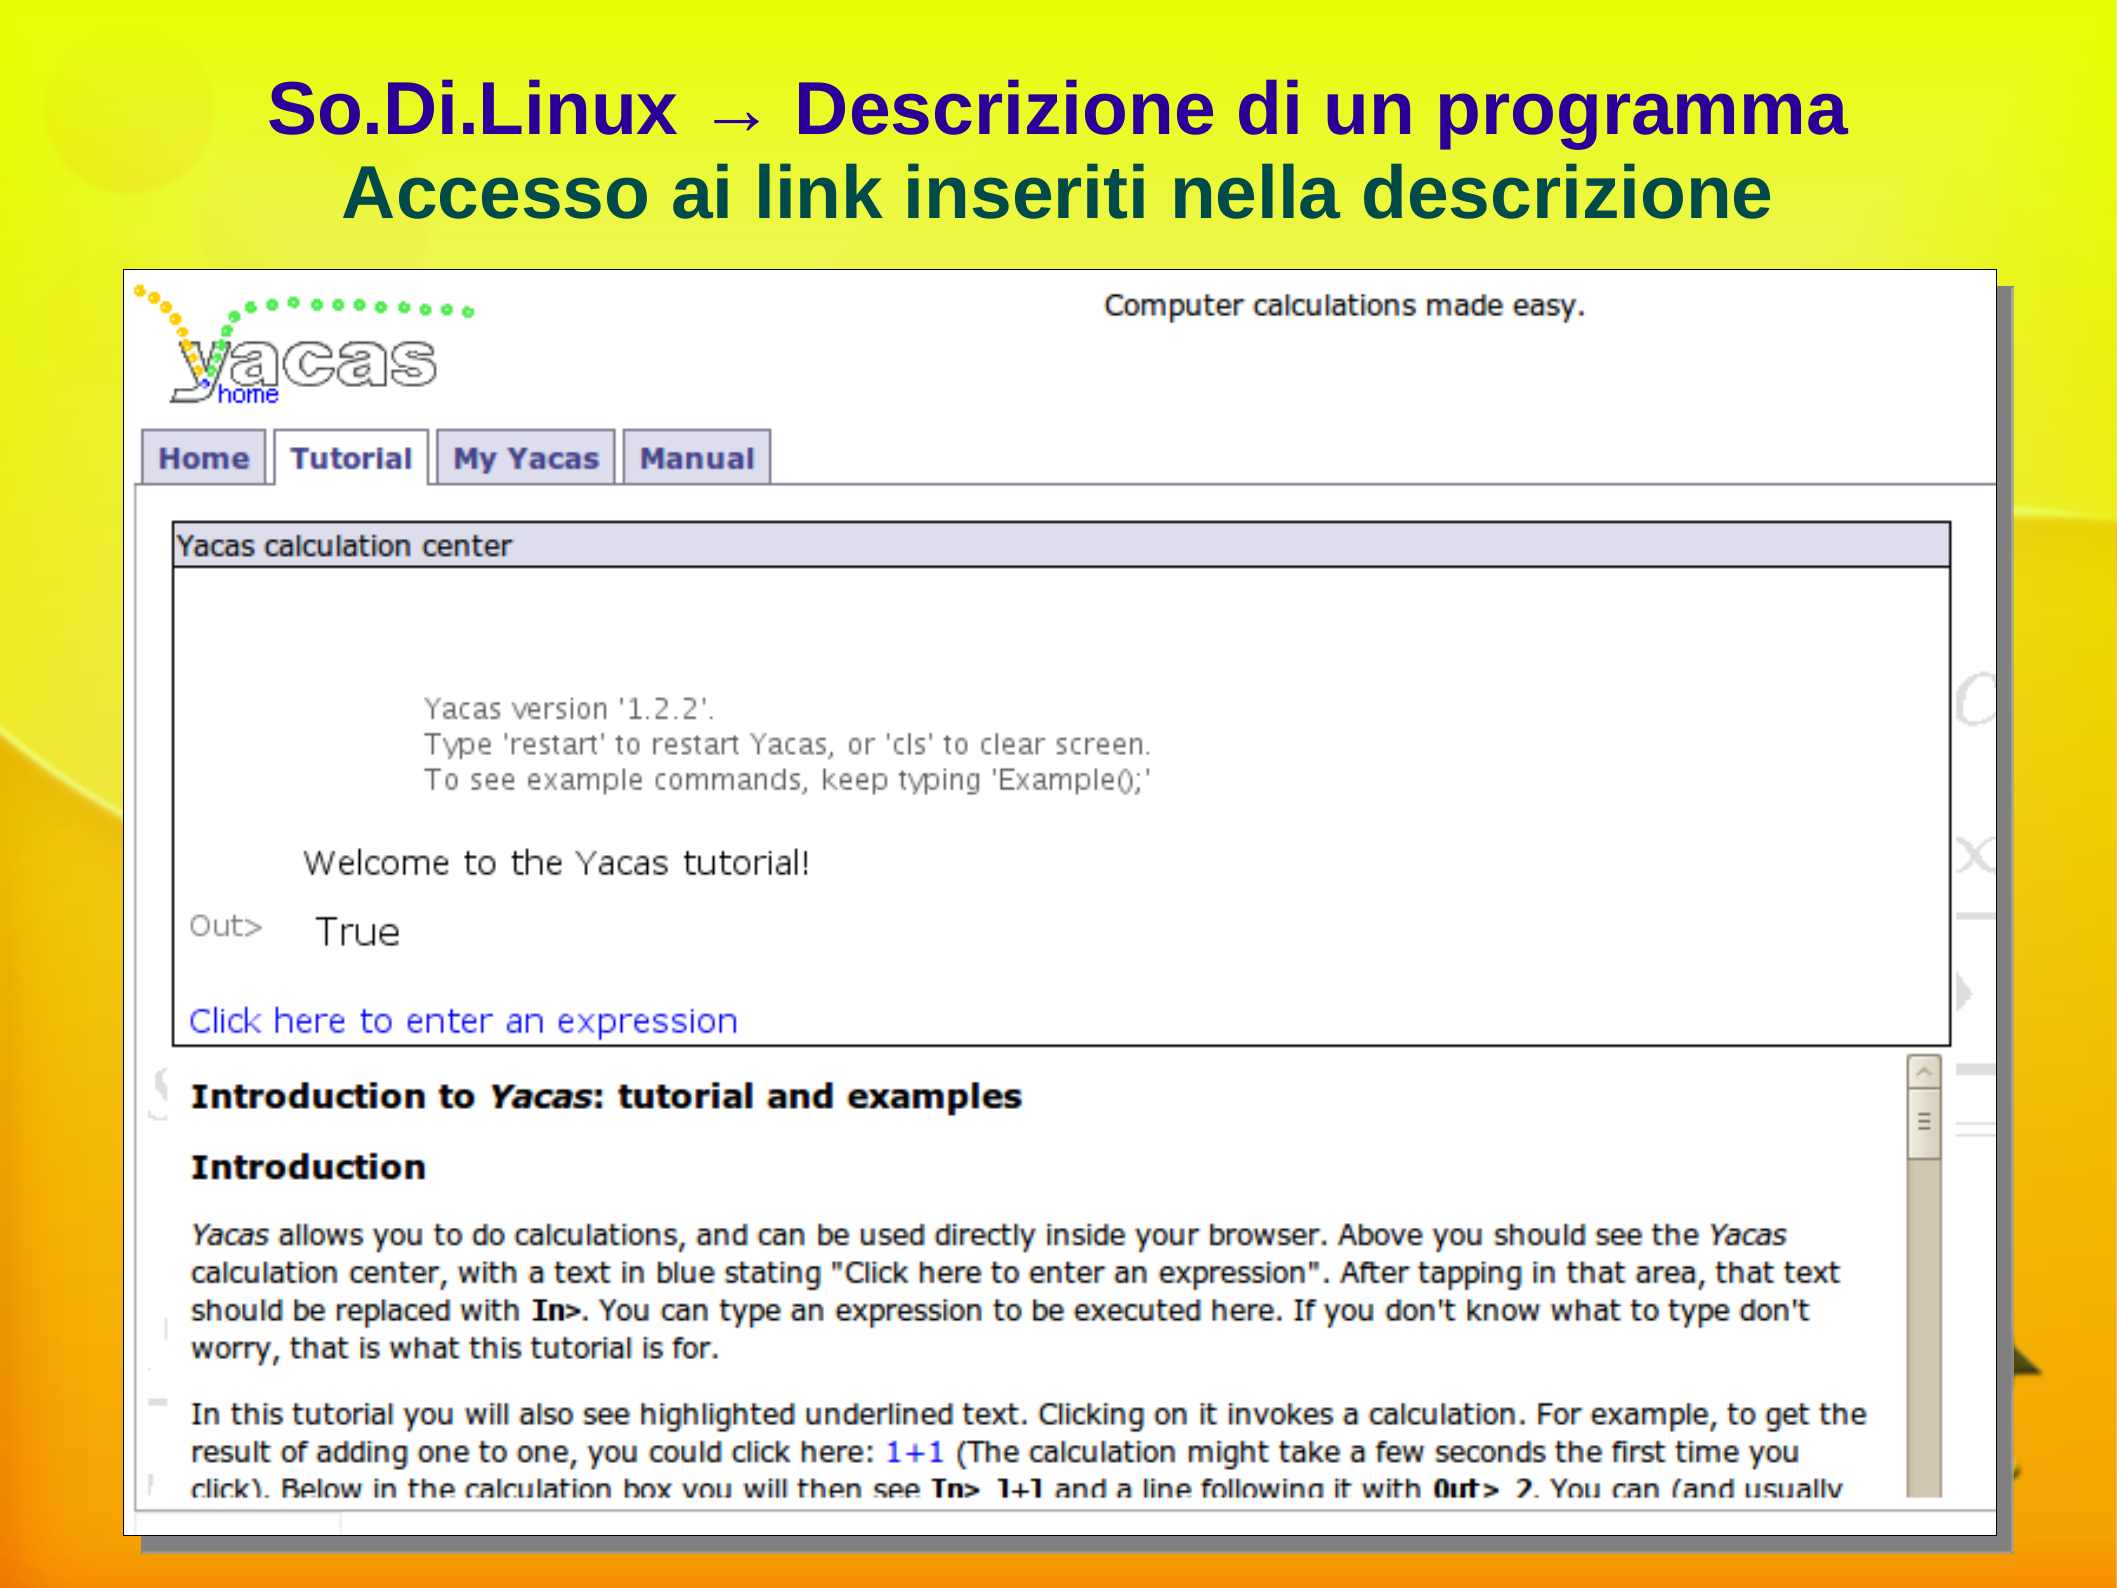

So.Di.Linux → Descrizione di un programma
Accesso ai link inseriti nella descrizione